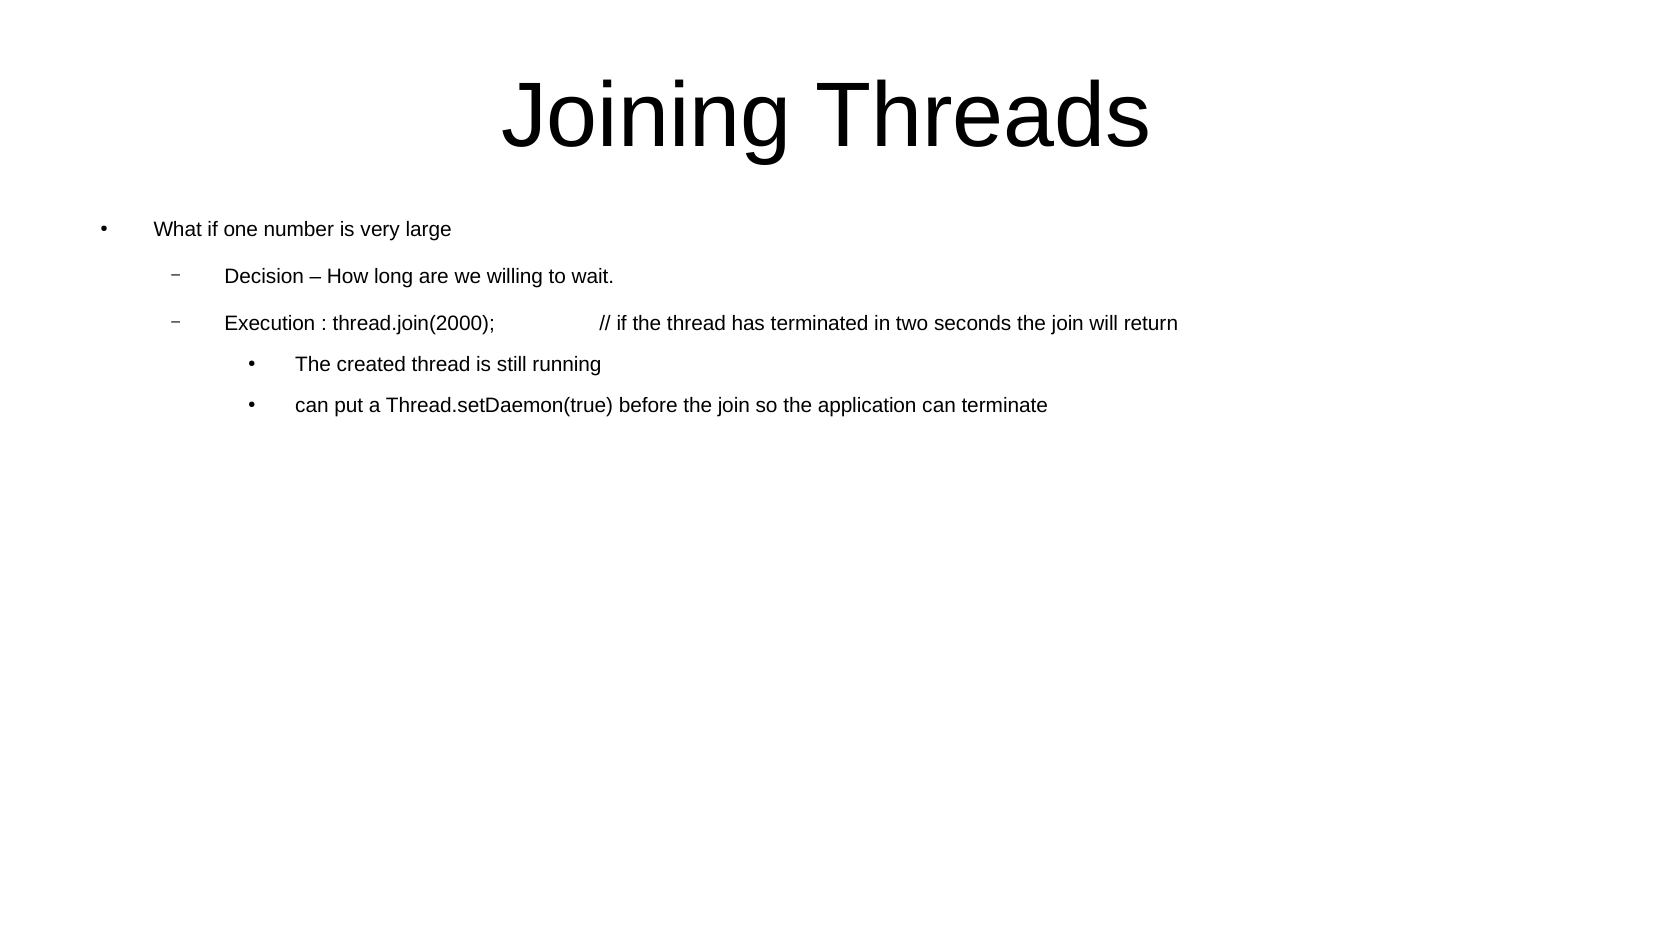

# Joining Threads
What if one number is very large
Decision – How long are we willing to wait.
Execution : thread.join(2000);		// if the thread has terminated in two seconds the join will return
The created thread is still running
can put a Thread.setDaemon(true) before the join so the application can terminate